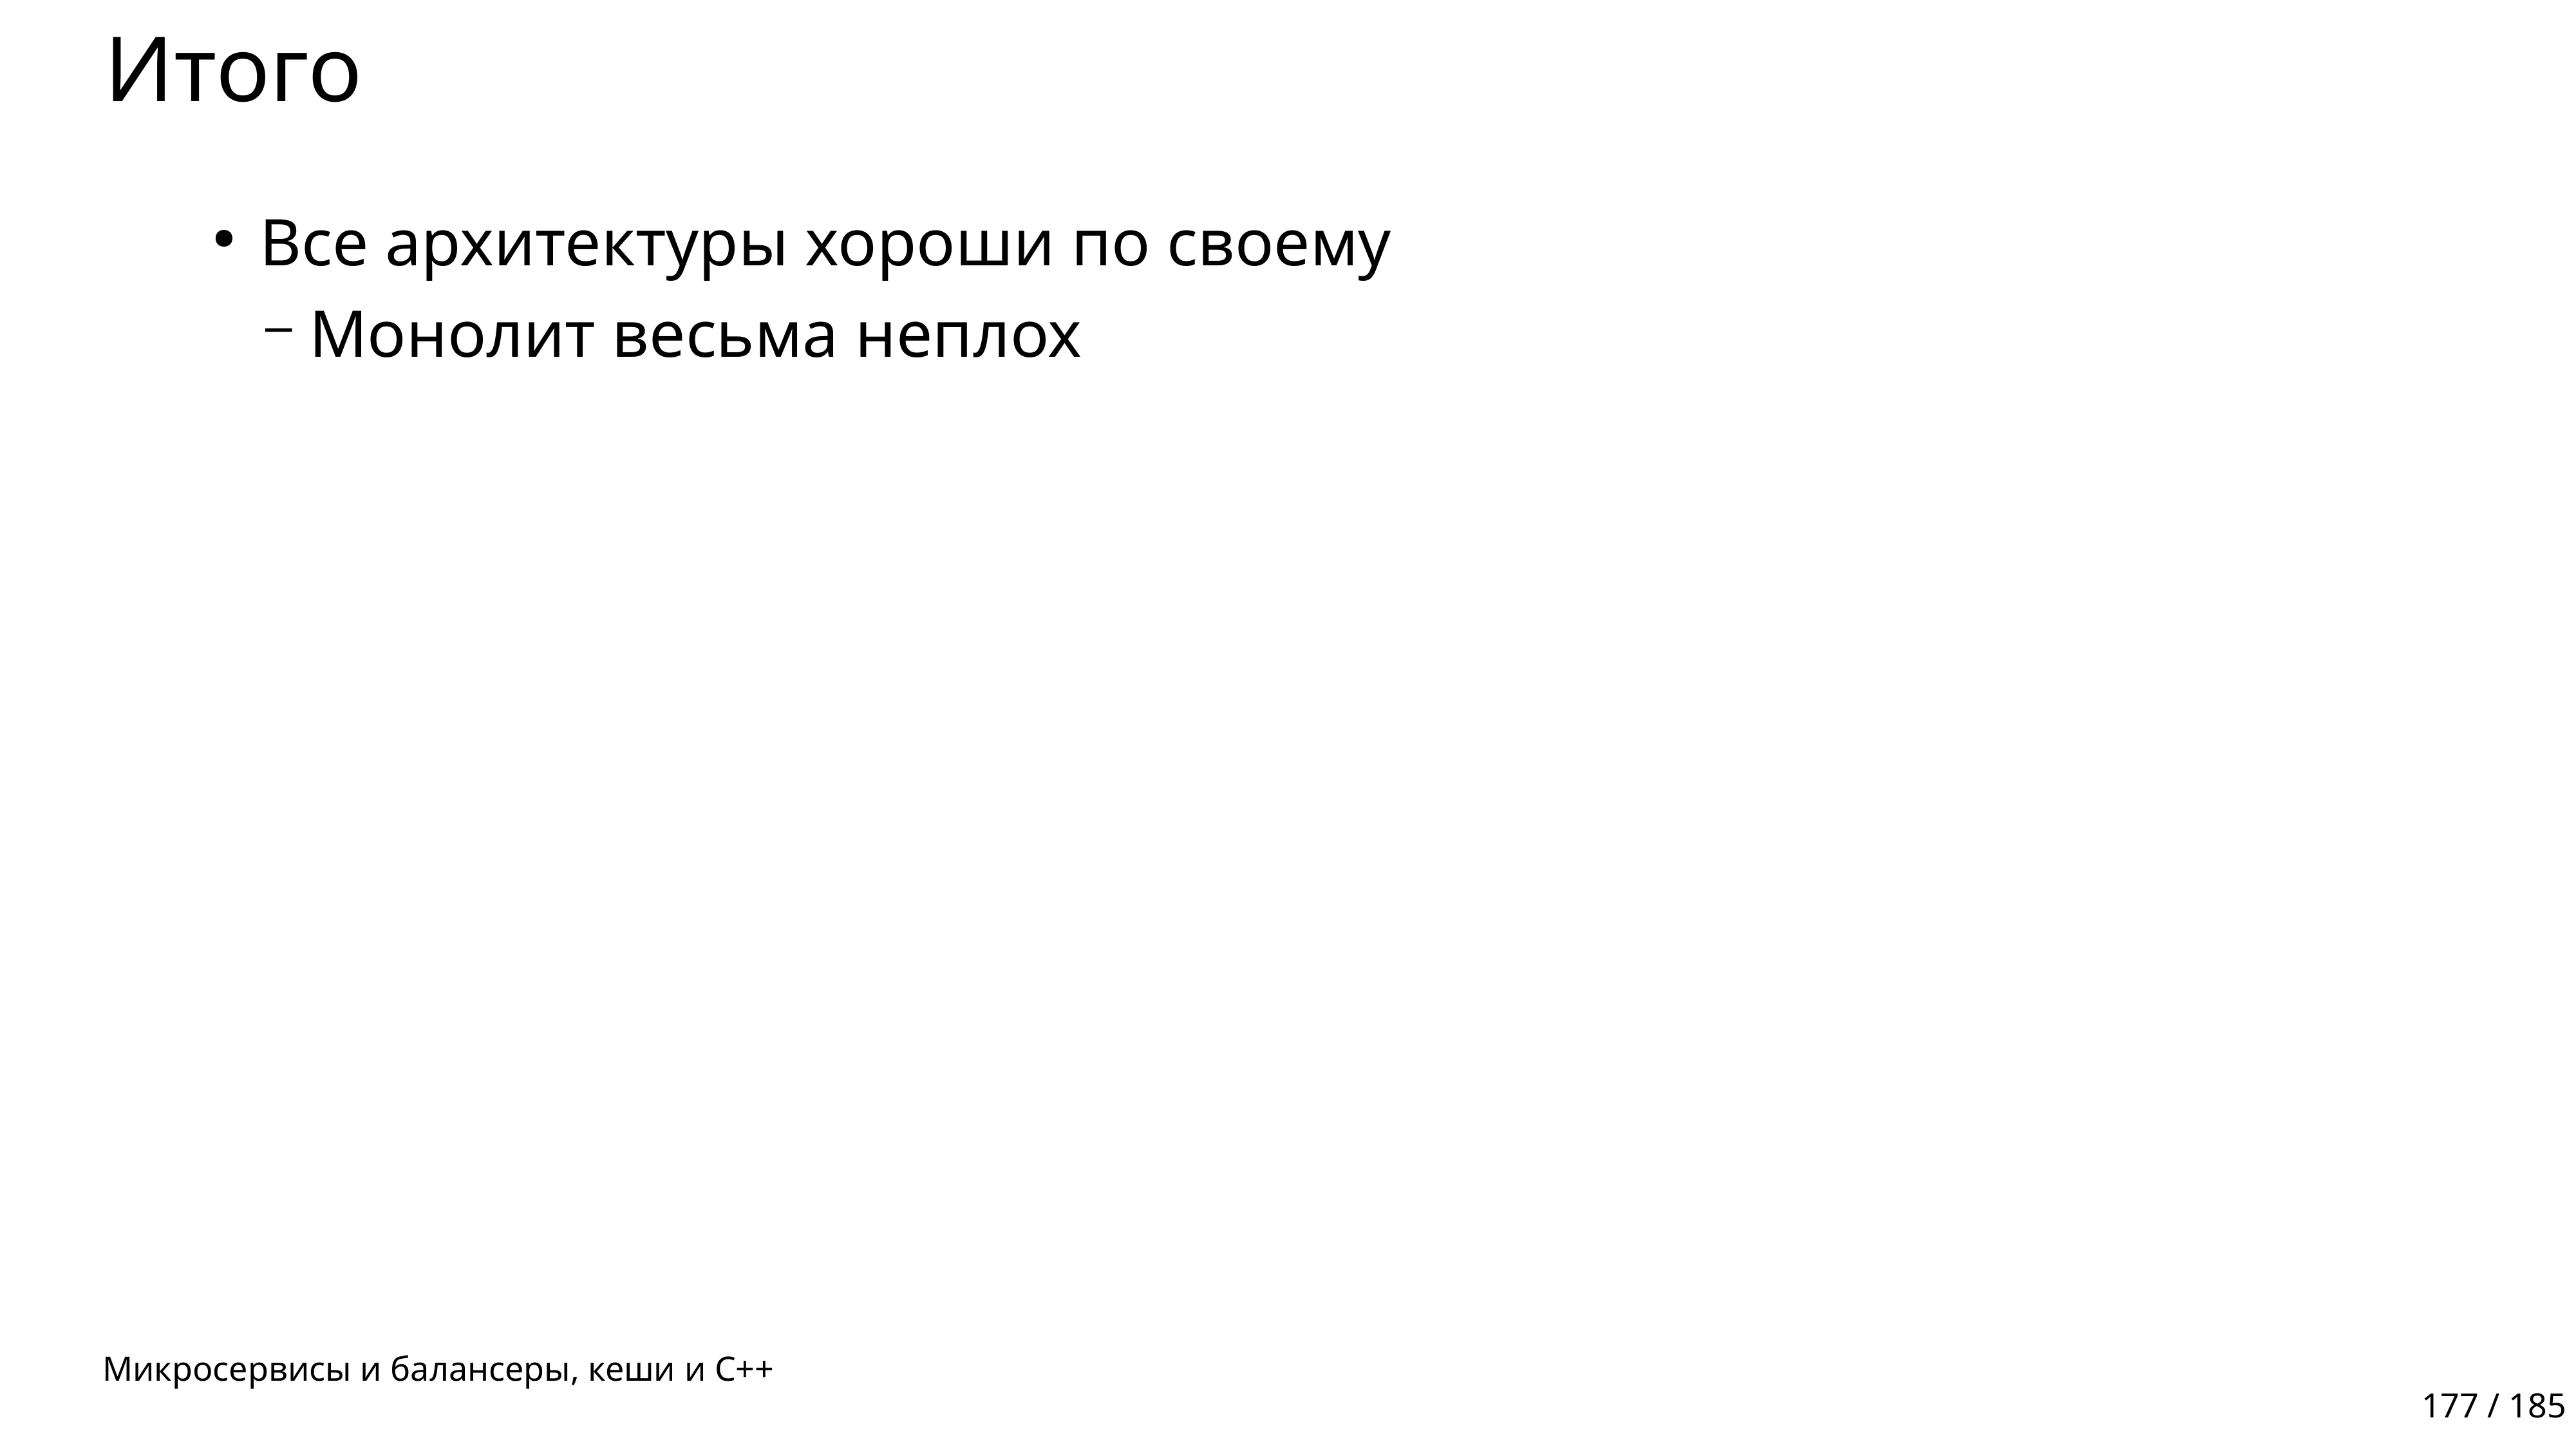

Итого
# Все архитектуры хороши по своему
 Монолит весьма неплох
Микросервисы и балансеры, кеши и C++